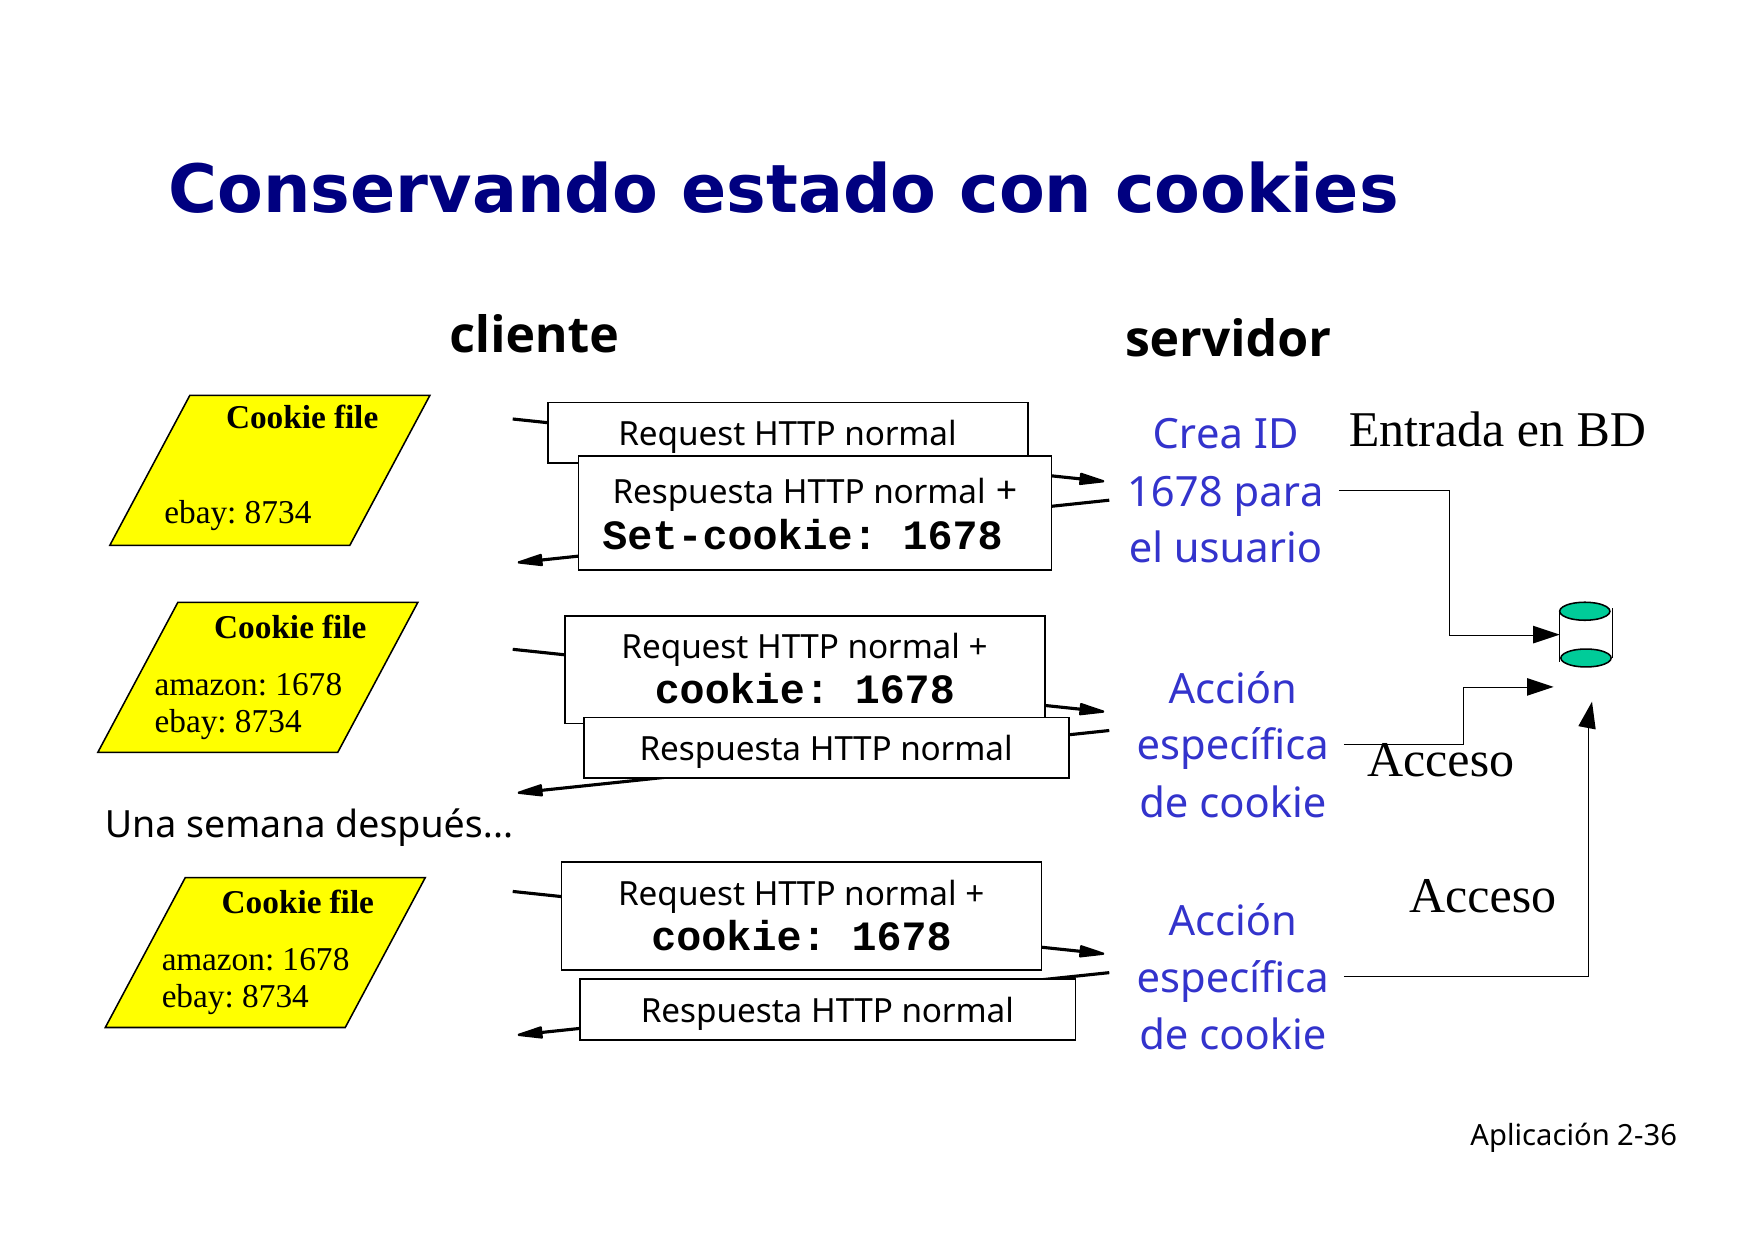

# Conservando estado con cookies
cliente
servidor
Request HTTP normal
Respuesta HTTP normal +
Set-cookie: 1678
Request HTTP normal +
cookie: 1678
Acción
específica
de cookie
Respuesta HTTP normal
Acceso
Acceso
Request HTTP normal +
cookie: 1678
Acción
específica
de cookie
Respuesta HTTP normal
Cookie file
ebay: 8734
Entrada en BD
Crea ID
1678 para
el usuario
Cookie file
amazon: 1678
ebay: 8734
Una semana después...
Cookie file
amazon: 1678
ebay: 8734